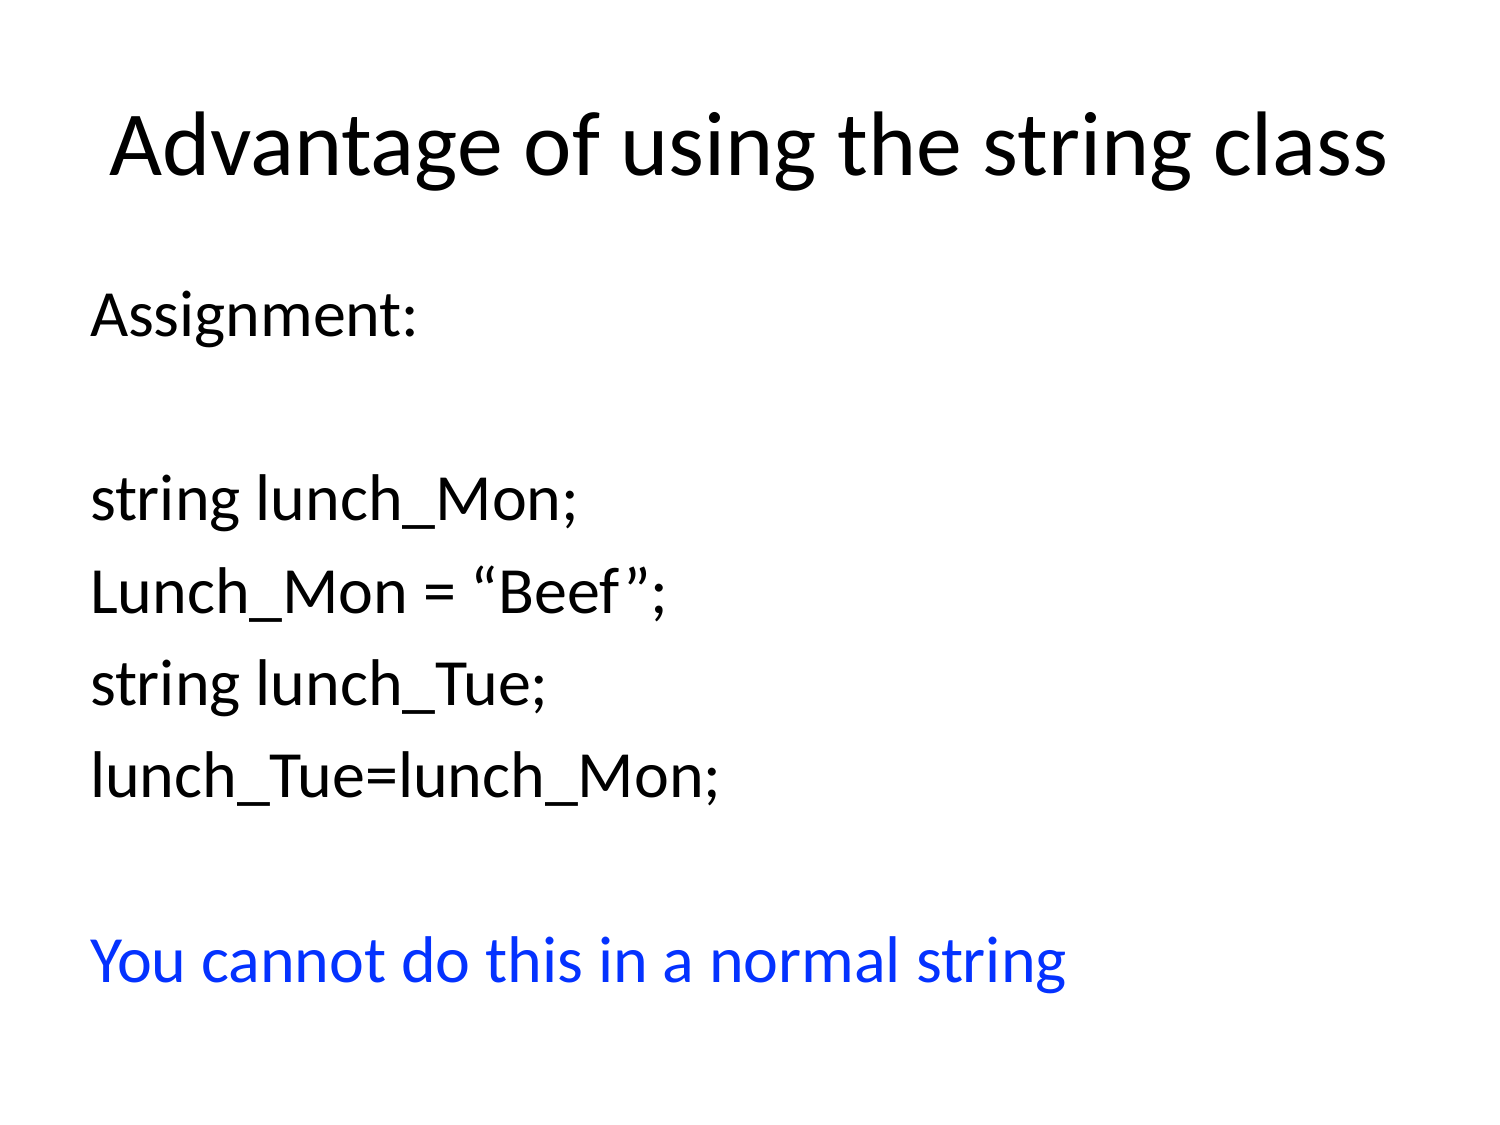

# Advantage of using the string class
Assignment:
string lunch_Mon;
Lunch_Mon = “Beef”;
string lunch_Tue;
lunch_Tue=lunch_Mon;
You cannot do this in a normal string